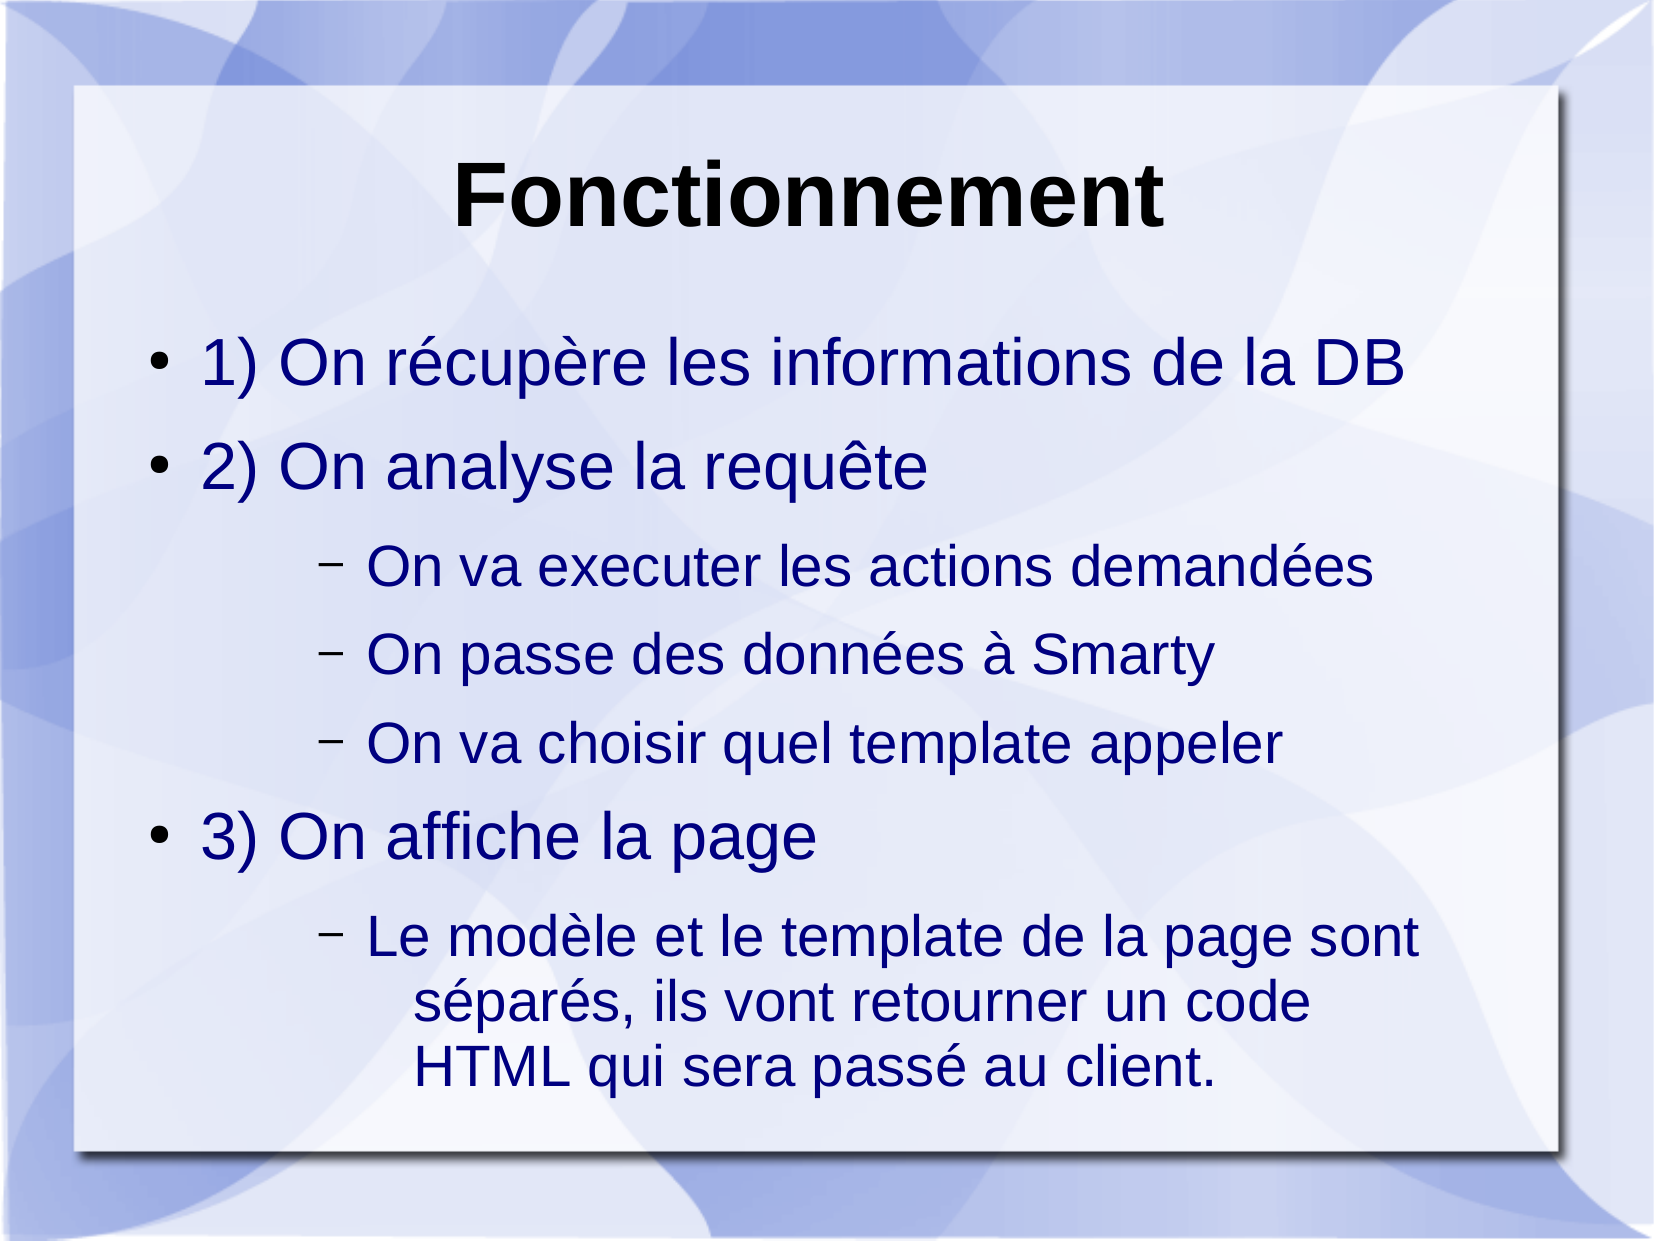

# Fonctionnement
1) On récupère les informations de la DB
2) On analyse la requête
On va executer les actions demandées
On passe des données à Smarty
On va choisir quel template appeler
3) On affiche la page
Le modèle et le template de la page sont séparés, ils vont retourner un code HTML qui sera passé au client.